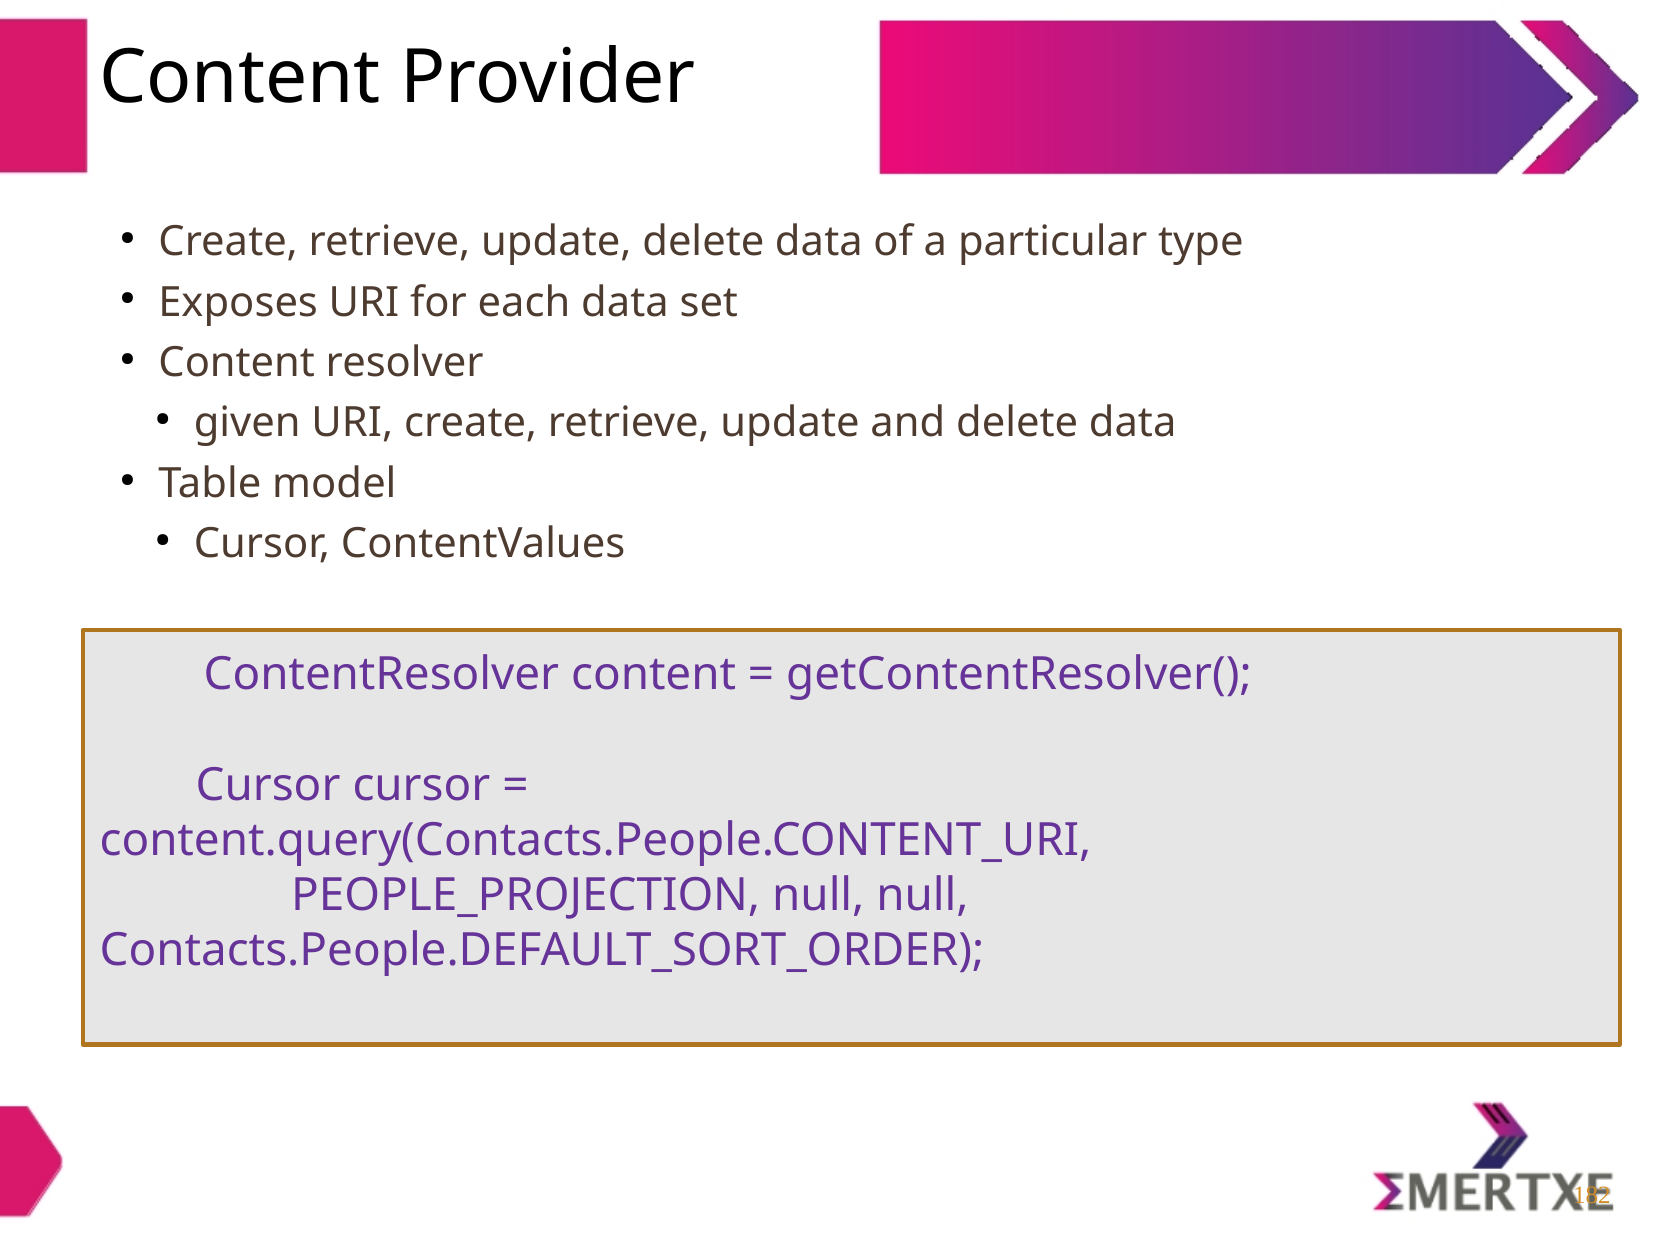

Content Provider
# Create, retrieve, update, delete data of a particular type
Exposes URI for each data set
Content resolver
given URI, create, retrieve, update and delete data
Table model
Cursor, ContentValues
        ContentResolver content = getContentResolver();
        Cursor cursor = content.query(Contacts.People.CONTENT_URI,
                PEOPLE_PROJECTION, null, null, Contacts.People.DEFAULT_SORT_ORDER);